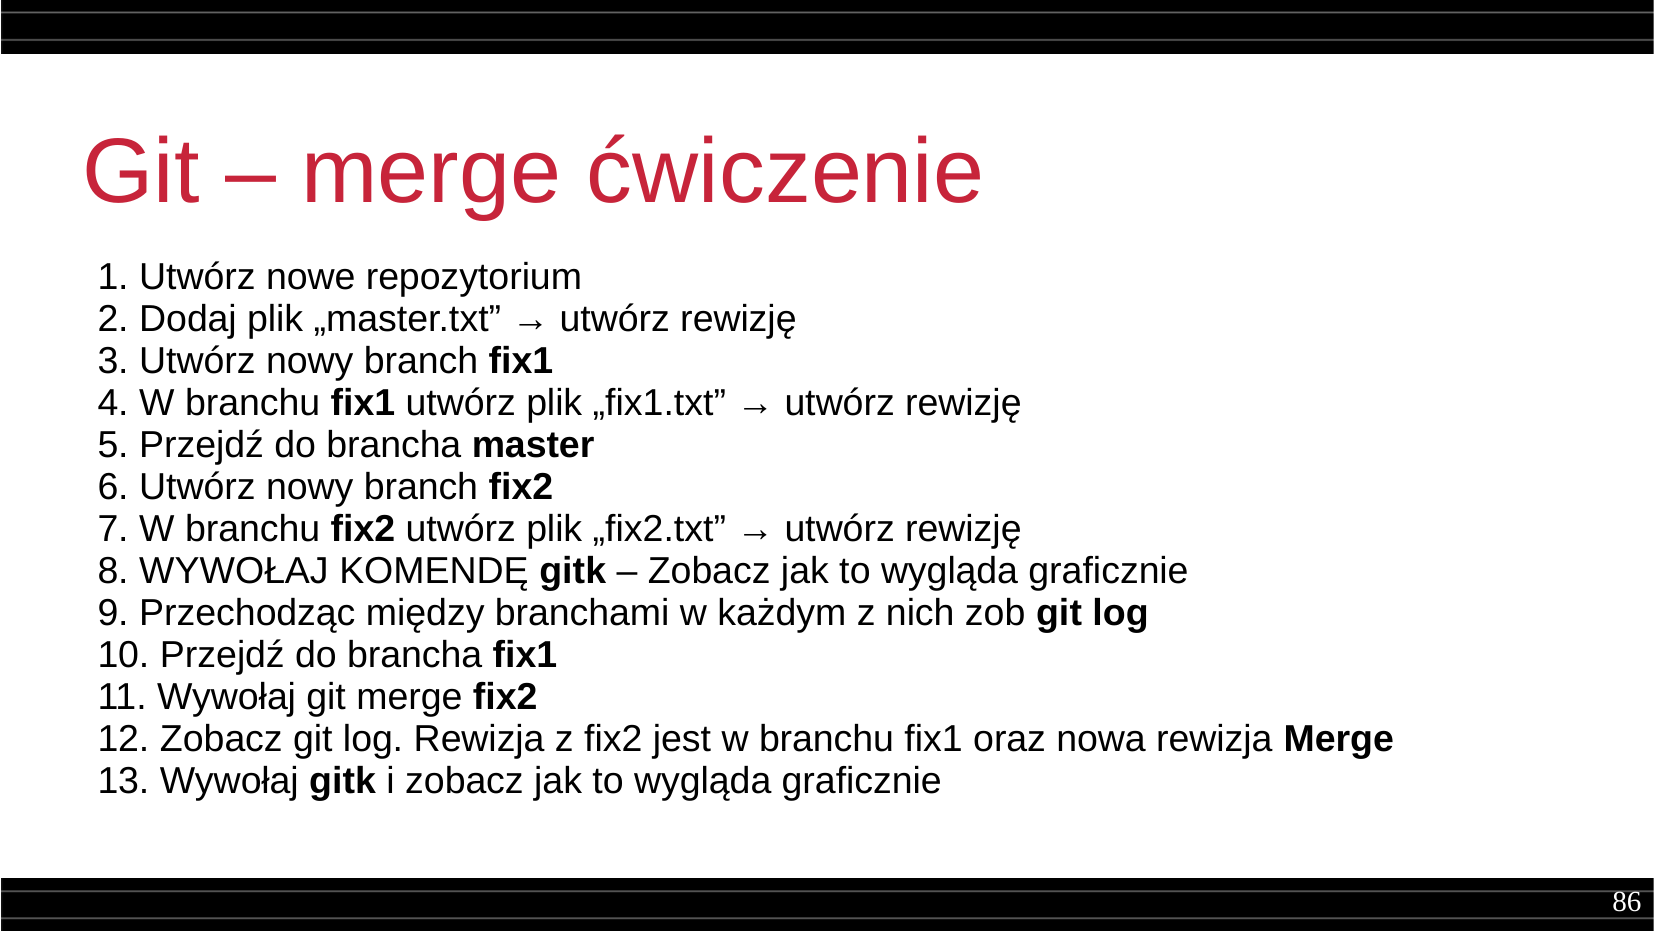

# Git – merge ćwiczenie
1. Utwórz nowe repozytorium
2. Dodaj plik „master.txt” → utwórz rewizję
3. Utwórz nowy branch fix1
4. W branchu fix1 utwórz plik „fix1.txt” → utwórz rewizję
5. Przejdź do brancha master
6. Utwórz nowy branch fix2
7. W branchu fix2 utwórz plik „fix2.txt” → utwórz rewizję
8. WYWOŁAJ KOMENDĘ gitk – Zobacz jak to wygląda graficznie
9. Przechodząc między branchami w każdym z nich zob git log
10. Przejdź do brancha fix1
11. Wywołaj git merge fix2
12. Zobacz git log. Rewizja z fix2 jest w branchu fix1 oraz nowa rewizja Merge
13. Wywołaj gitk i zobacz jak to wygląda graficznie
1.